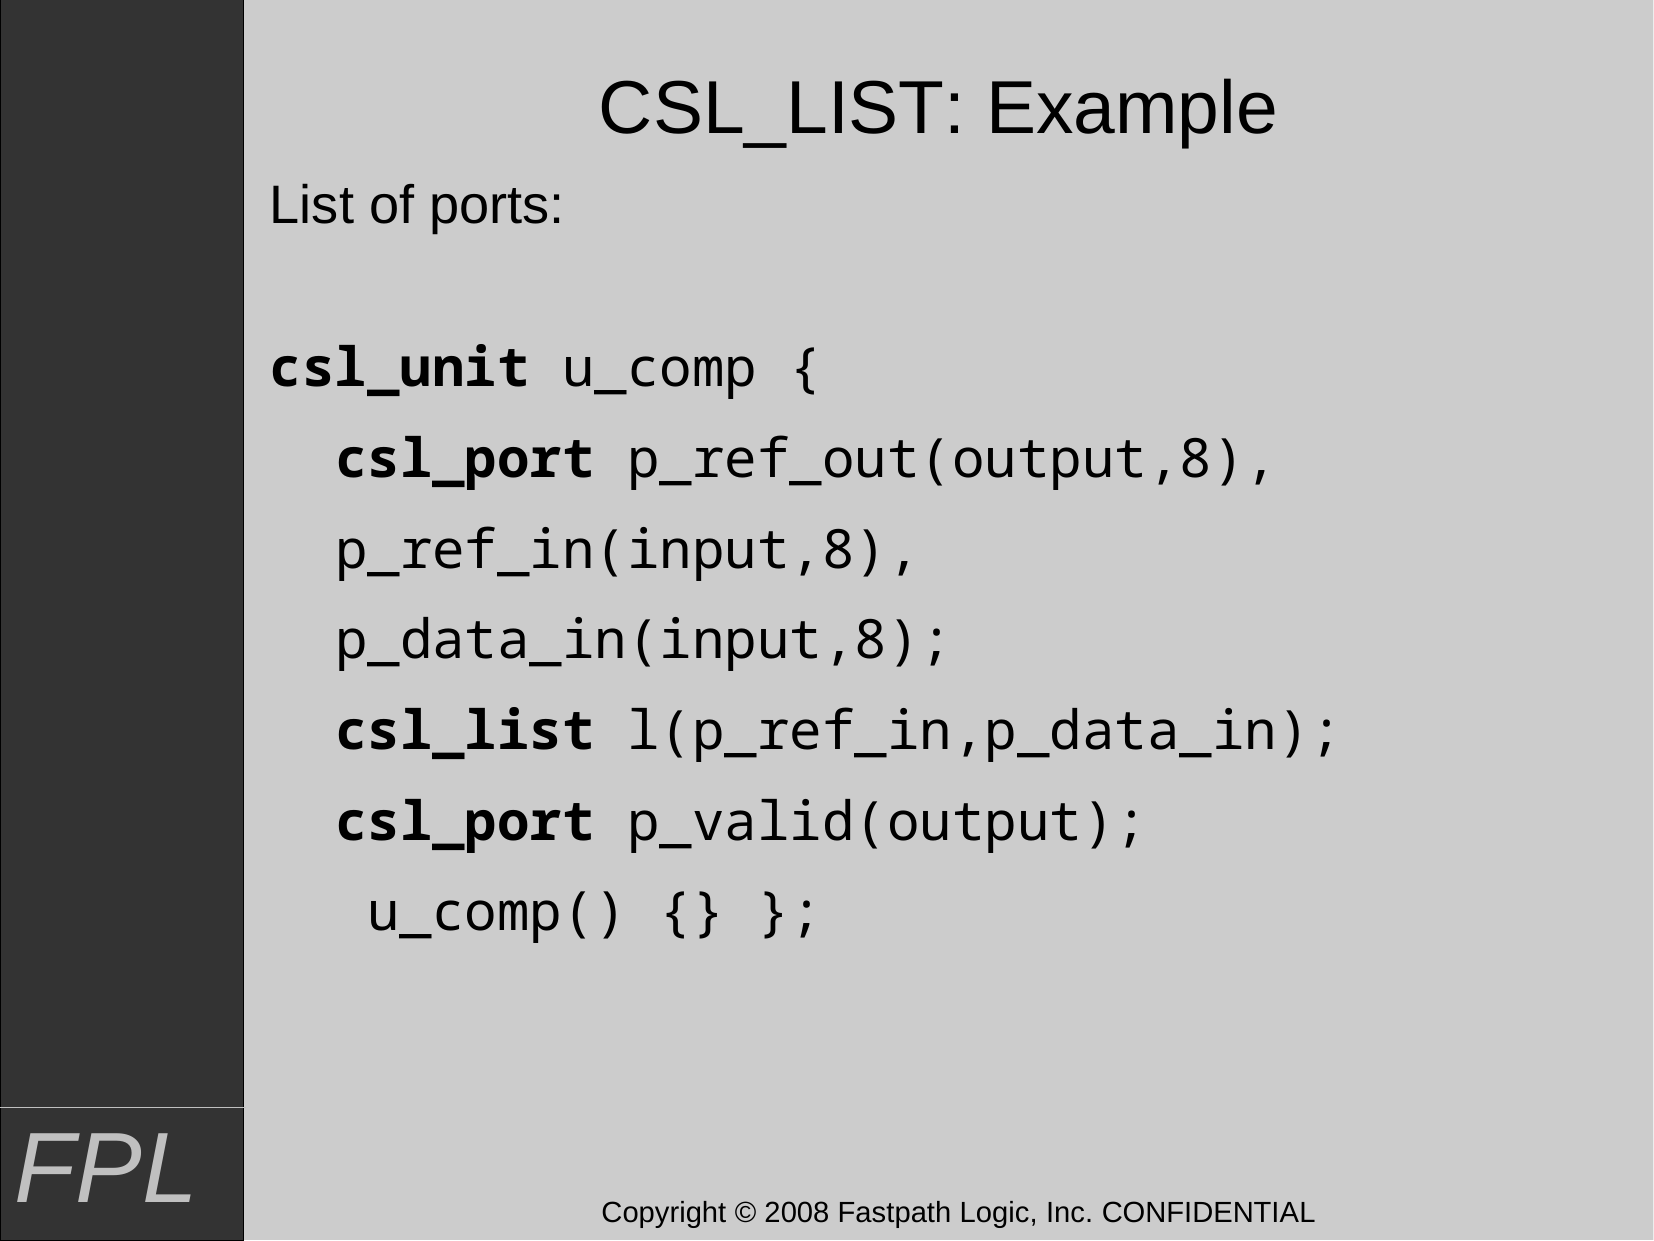

# CSL_LIST: Example
List of ports:
csl_unit u_comp {
 csl_port p_ref_out(output,8),
 p_ref_in(input,8),
 p_data_in(input,8);
 csl_list l(p_ref_in,p_data_in);
 csl_port p_valid(output);
 u_comp() {} };